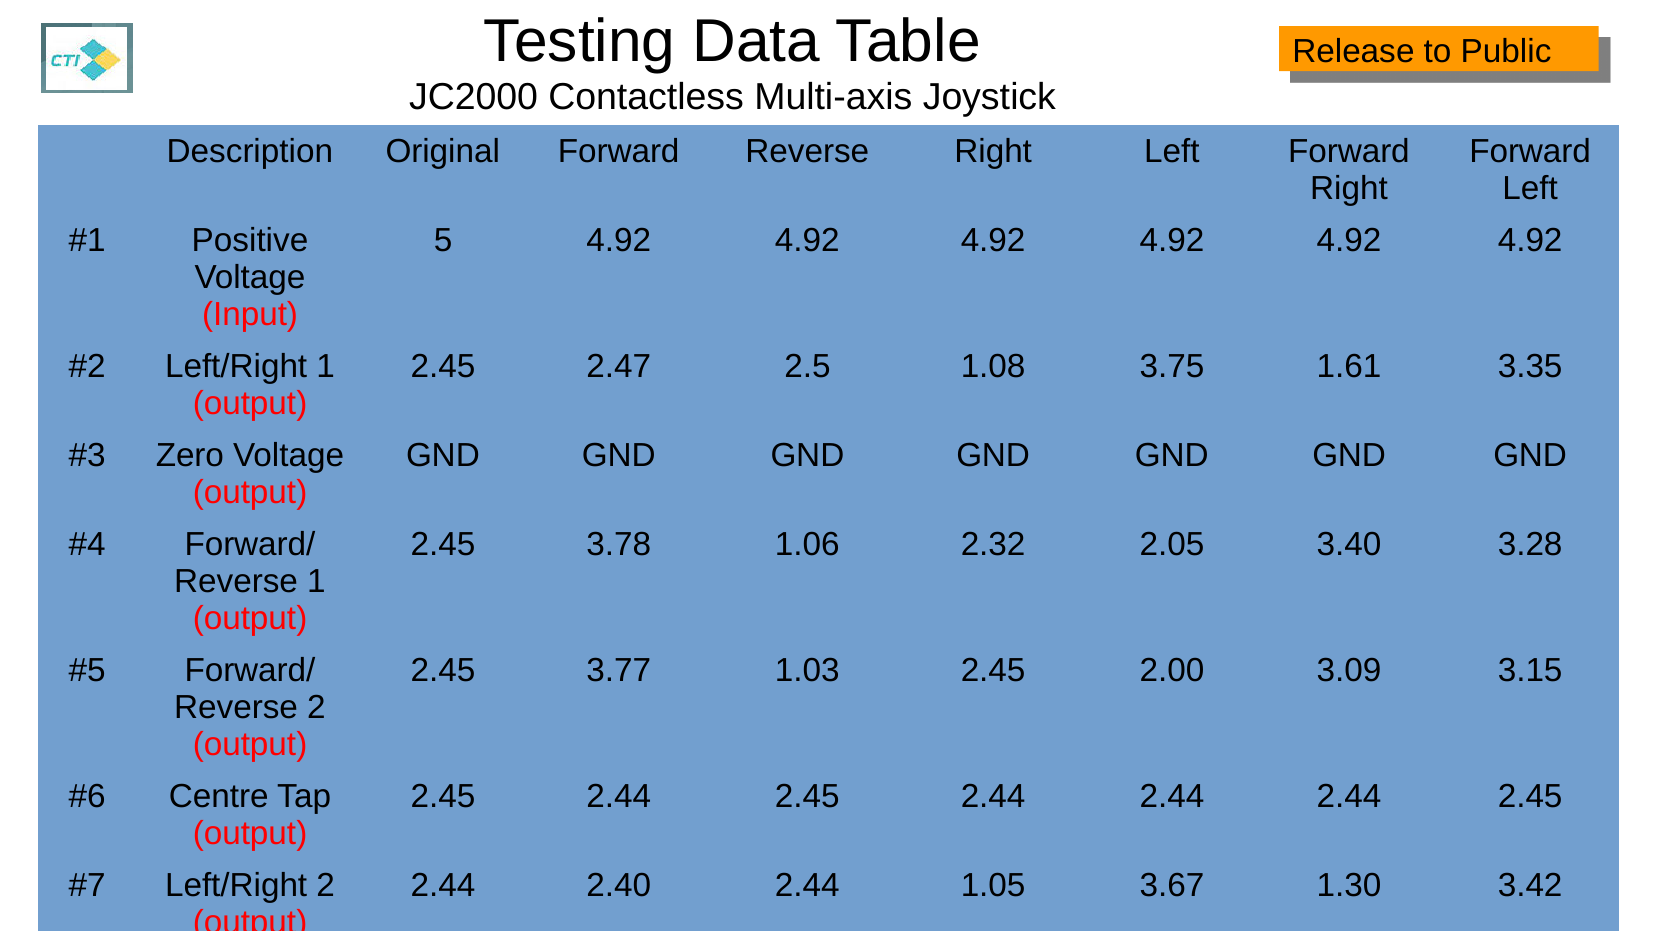

# Testing Data Table JC2000 Contactless Multi-axis Joystick
Release to Public
| | Description | Original | Forward | Reverse | Right | Left | Forward Right | Forward Left |
| --- | --- | --- | --- | --- | --- | --- | --- | --- |
| #1 | Positive Voltage (Input) | 5 | 4.92 | 4.92 | 4.92 | 4.92 | 4.92 | 4.92 |
| #2 | Left/Right 1 (output) | 2.45 | 2.47 | 2.5 | 1.08 | 3.75 | 1.61 | 3.35 |
| #3 | Zero Voltage (output) | GND | GND | GND | GND | GND | GND | GND |
| #4 | Forward/Reverse 1 (output) | 2.45 | 3.78 | 1.06 | 2.32 | 2.05 | 3.40 | 3.28 |
| #5 | Forward/Reverse 2 (output) | 2.45 | 3.77 | 1.03 | 2.45 | 2.00 | 3.09 | 3.15 |
| #6 | Centre Tap (output) | 2.45 | 2.44 | 2.45 | 2.44 | 2.44 | 2.44 | 2.45 |
| #7 | Left/Right 2 (output) | 2.44 | 2.40 | 2.44 | 1.05 | 3.67 | 1.30 | 3.42 |
| #8 | Switch (output) | 0 | 0 | 0 | 0 | 0 | 0 | 0 |